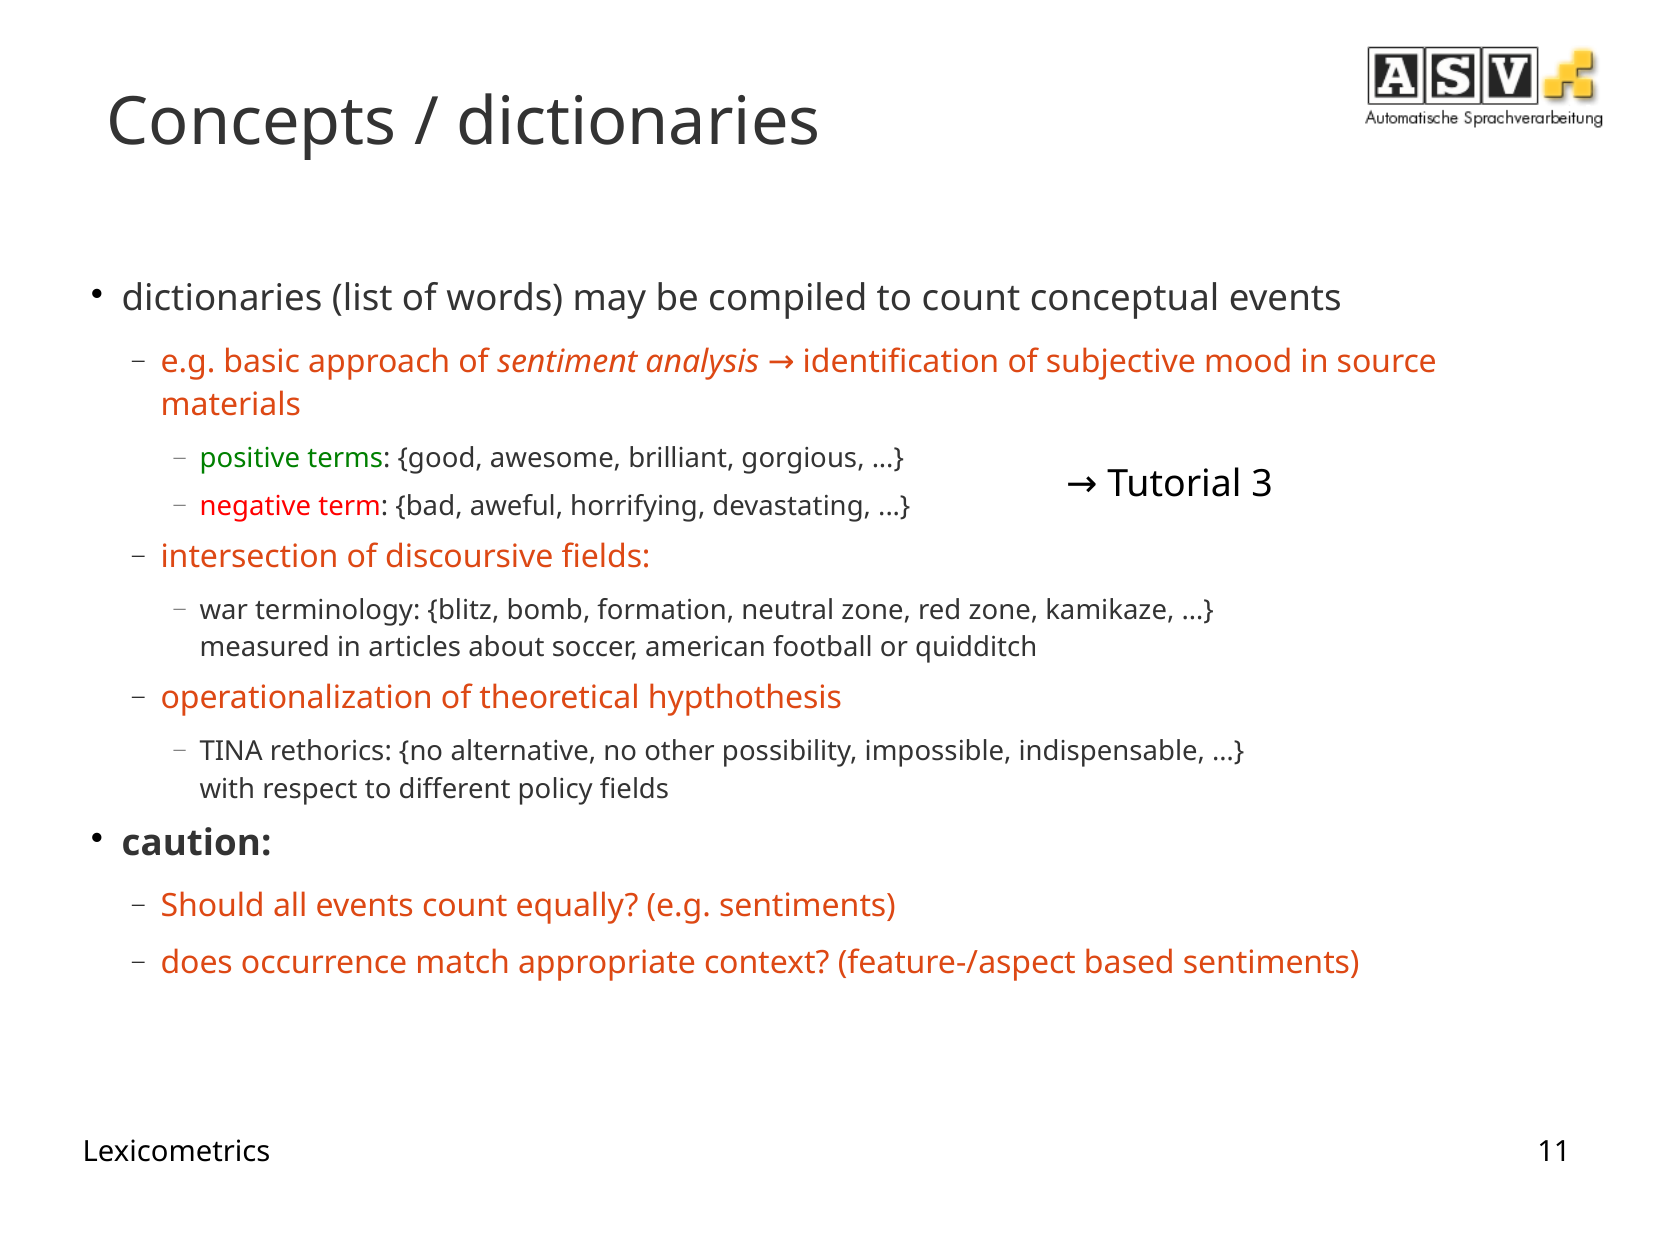

# Concepts / dictionaries
dictionaries (list of words) may be compiled to count conceptual events
e.g. basic approach of sentiment analysis → identification of subjective mood in source materials
positive terms: {good, awesome, brilliant, gorgious, ...}
negative term: {bad, aweful, horrifying, devastating, ...}
intersection of discoursive fields:
war terminology: {blitz, bomb, formation, neutral zone, red zone, kamikaze, …}
measured in articles about soccer, american football or quidditch
operationalization of theoretical hypthothesis
TINA rethorics: {no alternative, no other possibility, impossible, indispensable, …}
with respect to different policy fields
caution:
Should all events count equally? (e.g. sentiments)
does occurrence match appropriate context? (feature-/aspect based sentiments)
→ Tutorial 3
Lexicometrics
11